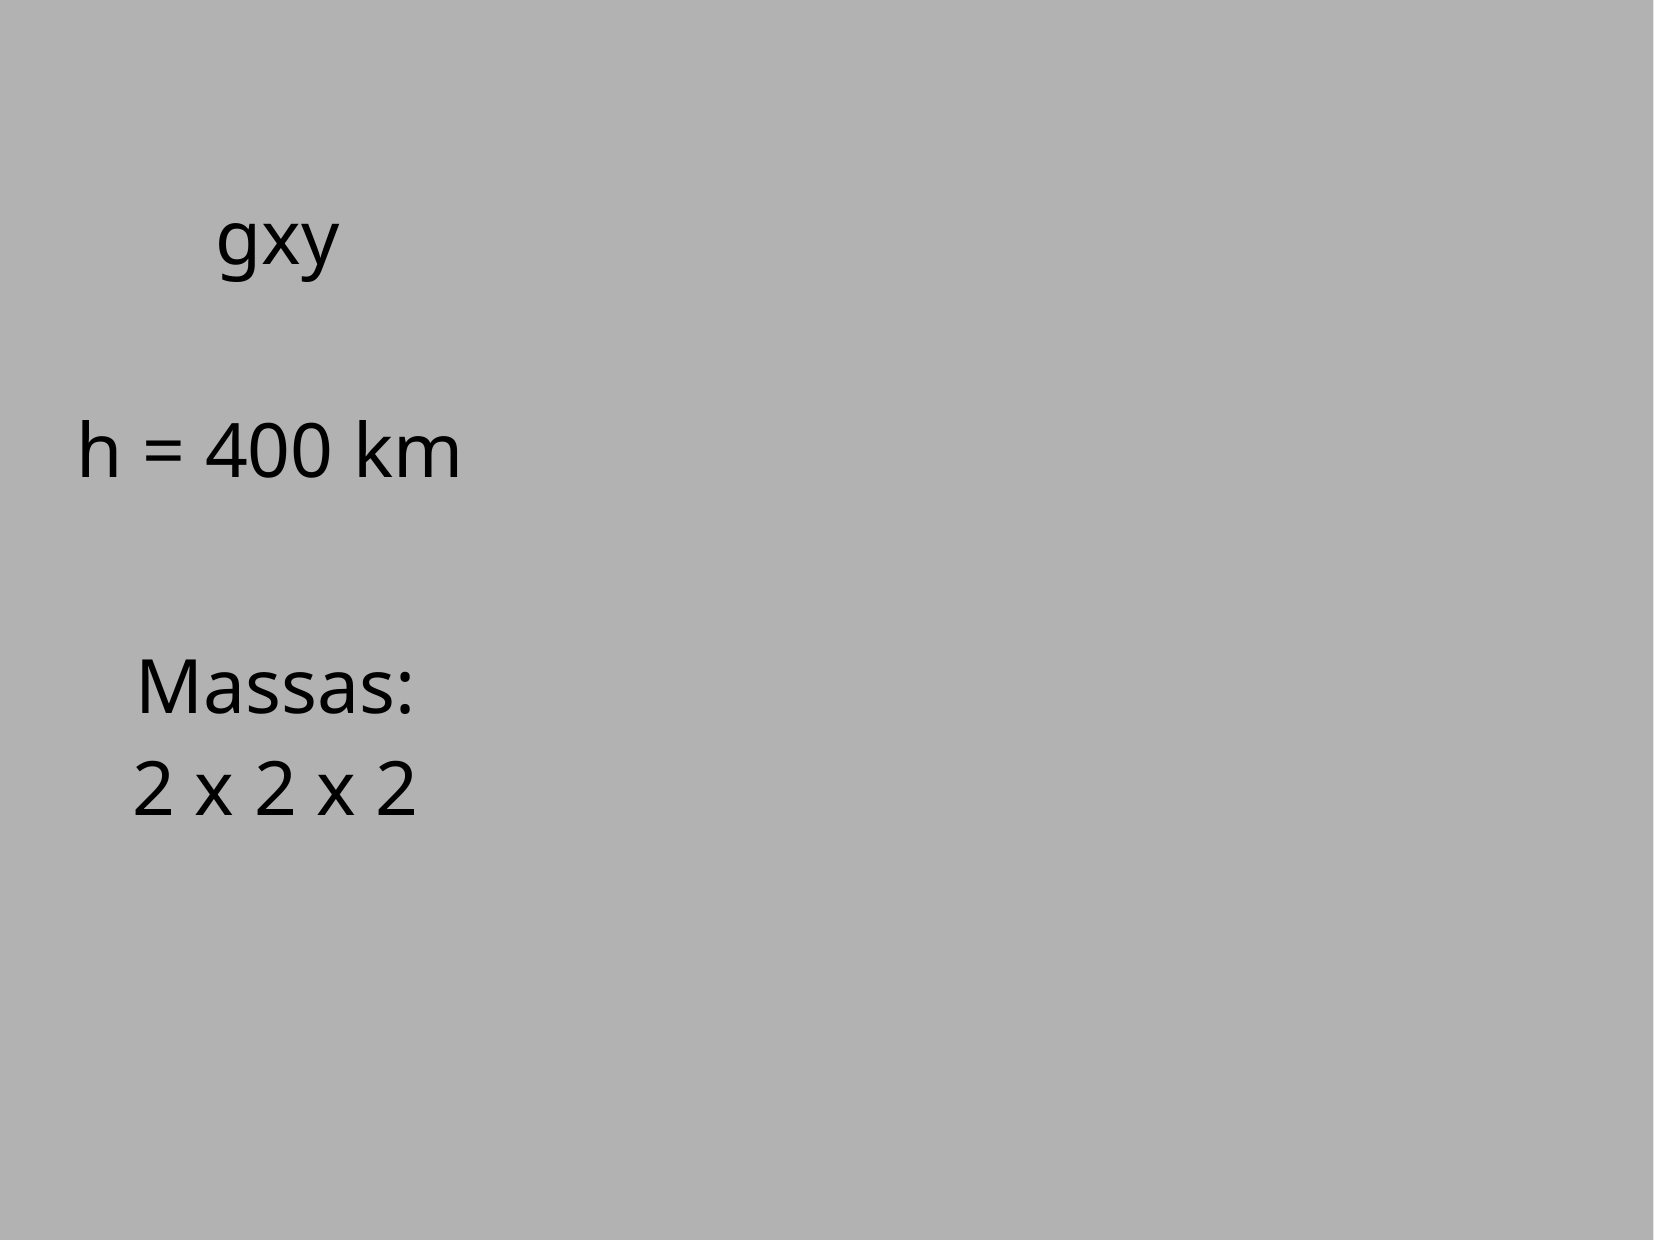

gxy
h = 400 km
Massas:
2 x 2 x 2